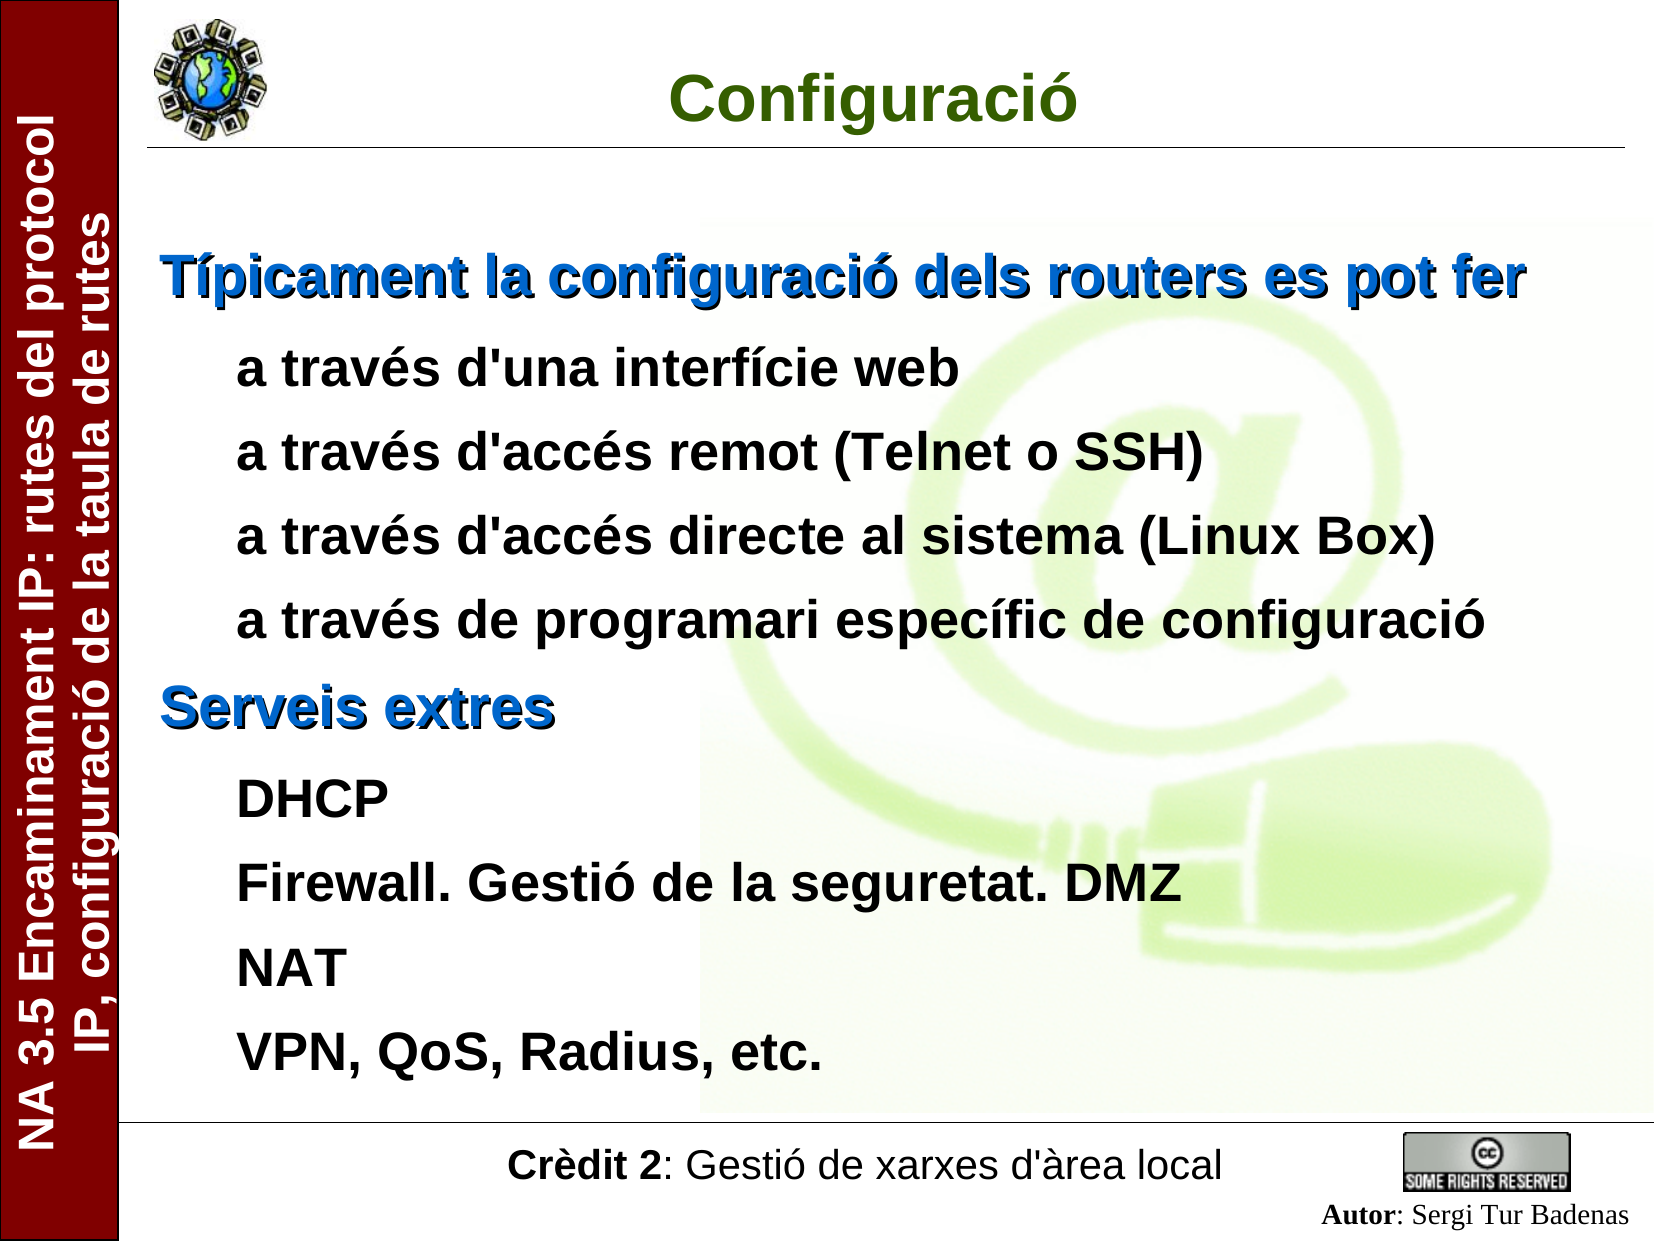

# Configuració
Típicament la configuració dels routers es pot fer
a través d'una interfície web
a través d'accés remot (Telnet o SSH)
a través d'accés directe al sistema (Linux Box)
a través de programari específic de configuració
Serveis extres
DHCP
Firewall. Gestió de la seguretat. DMZ
NAT
VPN, QoS, Radius, etc.